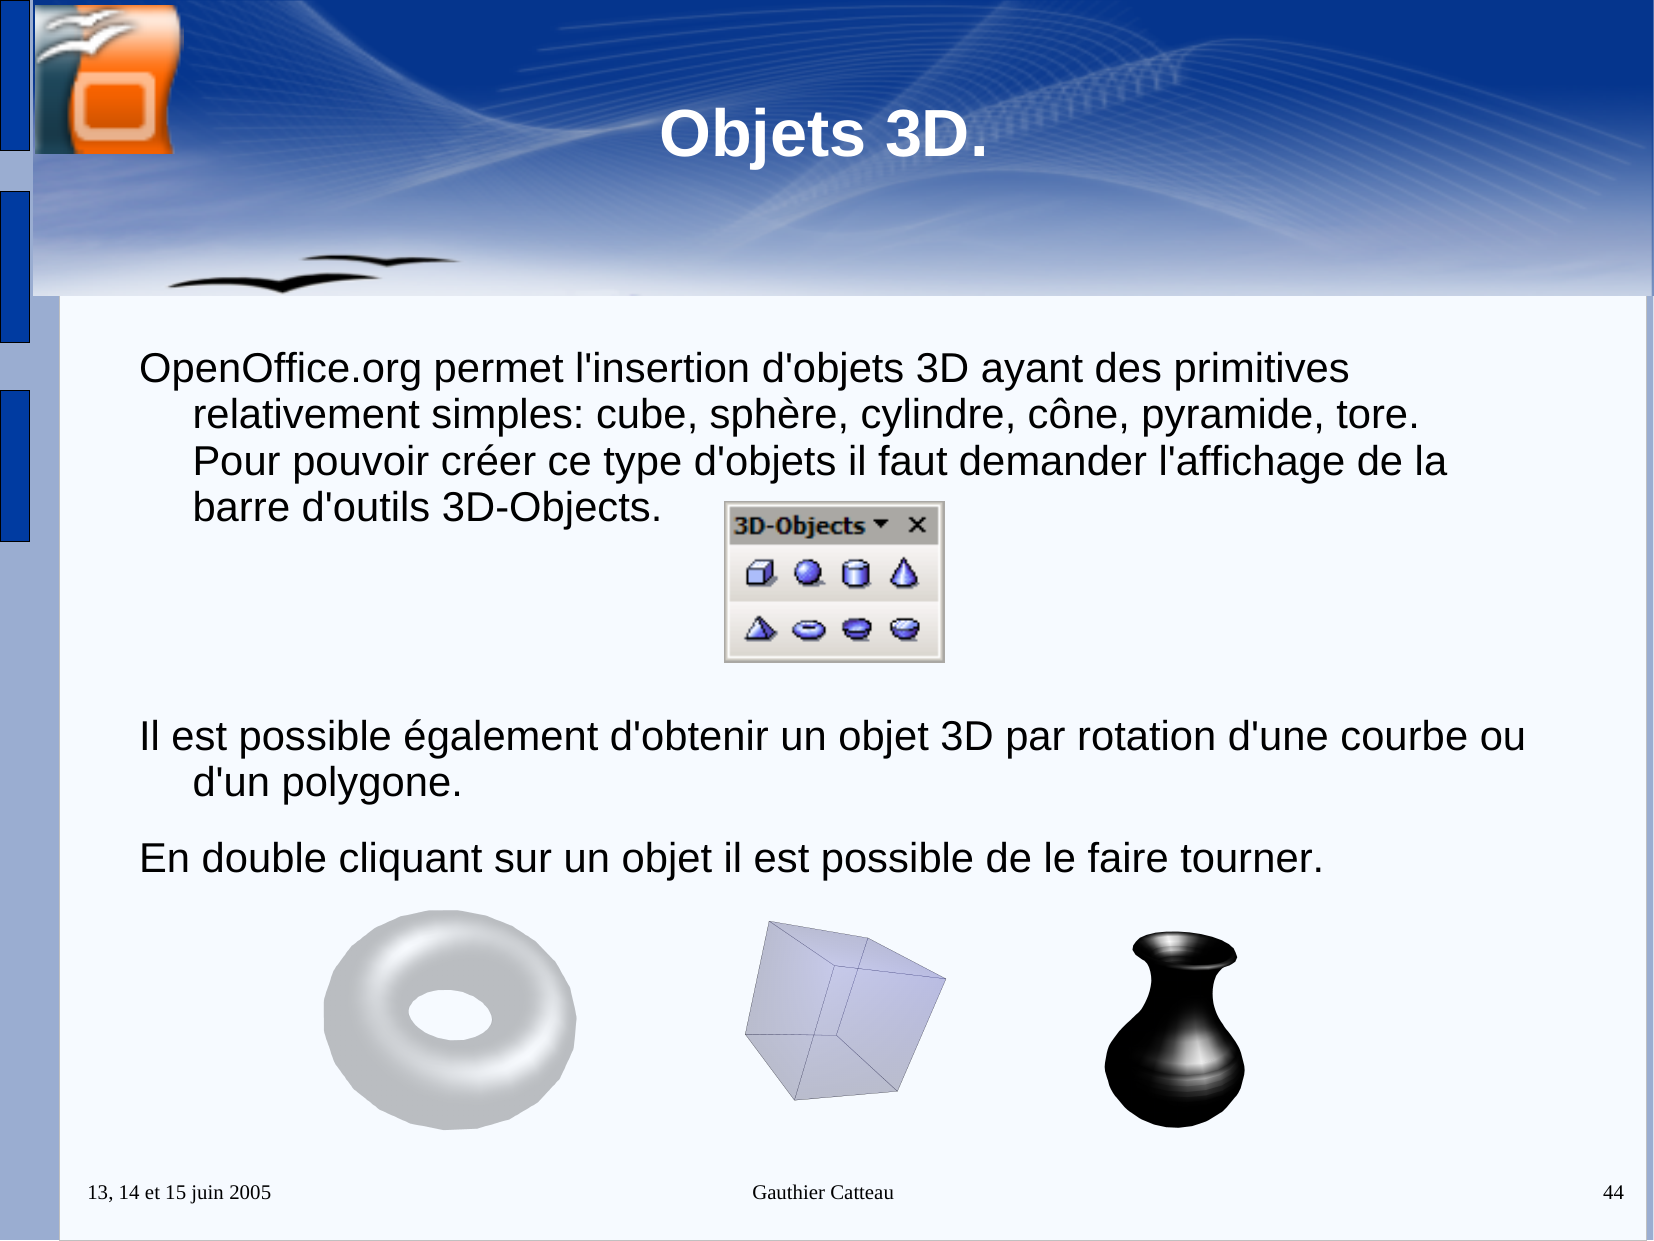

# Objets 3D.
OpenOffice.org permet l'insertion d'objets 3D ayant des primitives relativement simples: cube, sphère, cylindre, cône, pyramide, tore.
Pour pouvoir créer ce type d'objets il faut demander l'affichage de la barre d'outils 3D-Objects.
Il est possible également d'obtenir un objet 3D par rotation d'une courbe ou d'un polygone.
En double cliquant sur un objet il est possible de le faire tourner.
Gauthier Catteau